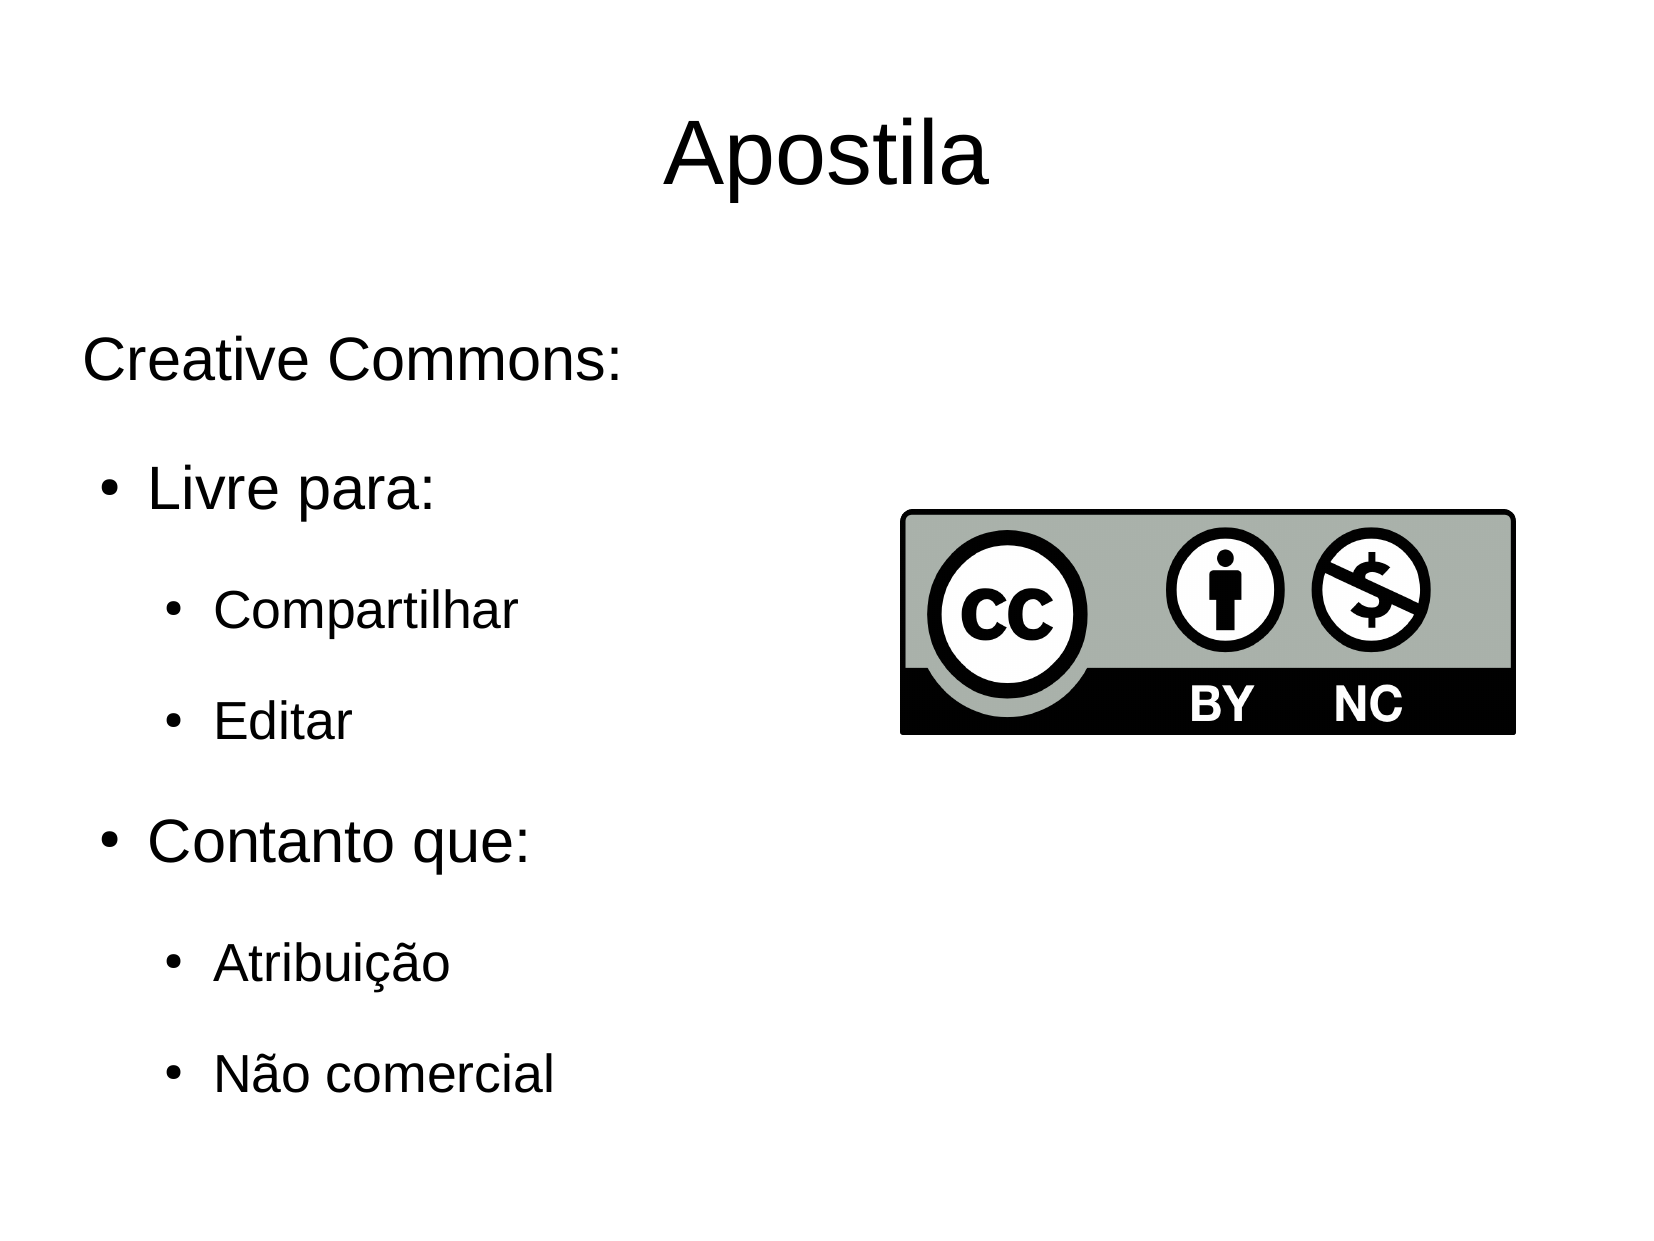

# Apostila
Creative Commons:
Livre para:
Compartilhar
Editar
Contanto que:
Atribuição
Não comercial